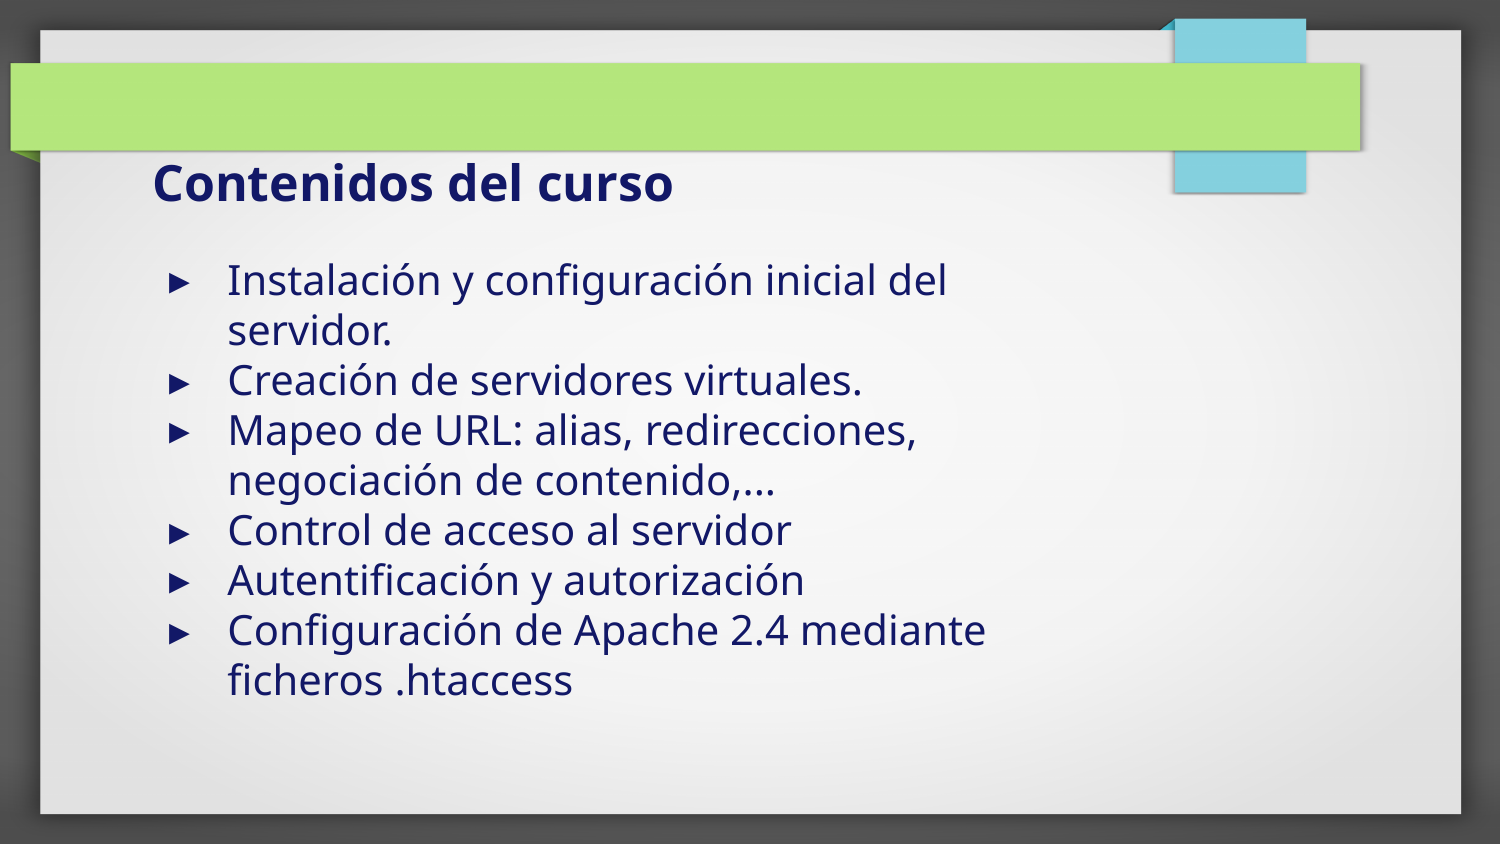

# Contenidos del curso
Instalación y configuración inicial del servidor.
Creación de servidores virtuales.
Mapeo de URL: alias, redirecciones, negociación de contenido,...
Control de acceso al servidor
Autentificación y autorización
Configuración de Apache 2.4 mediante ficheros .htaccess